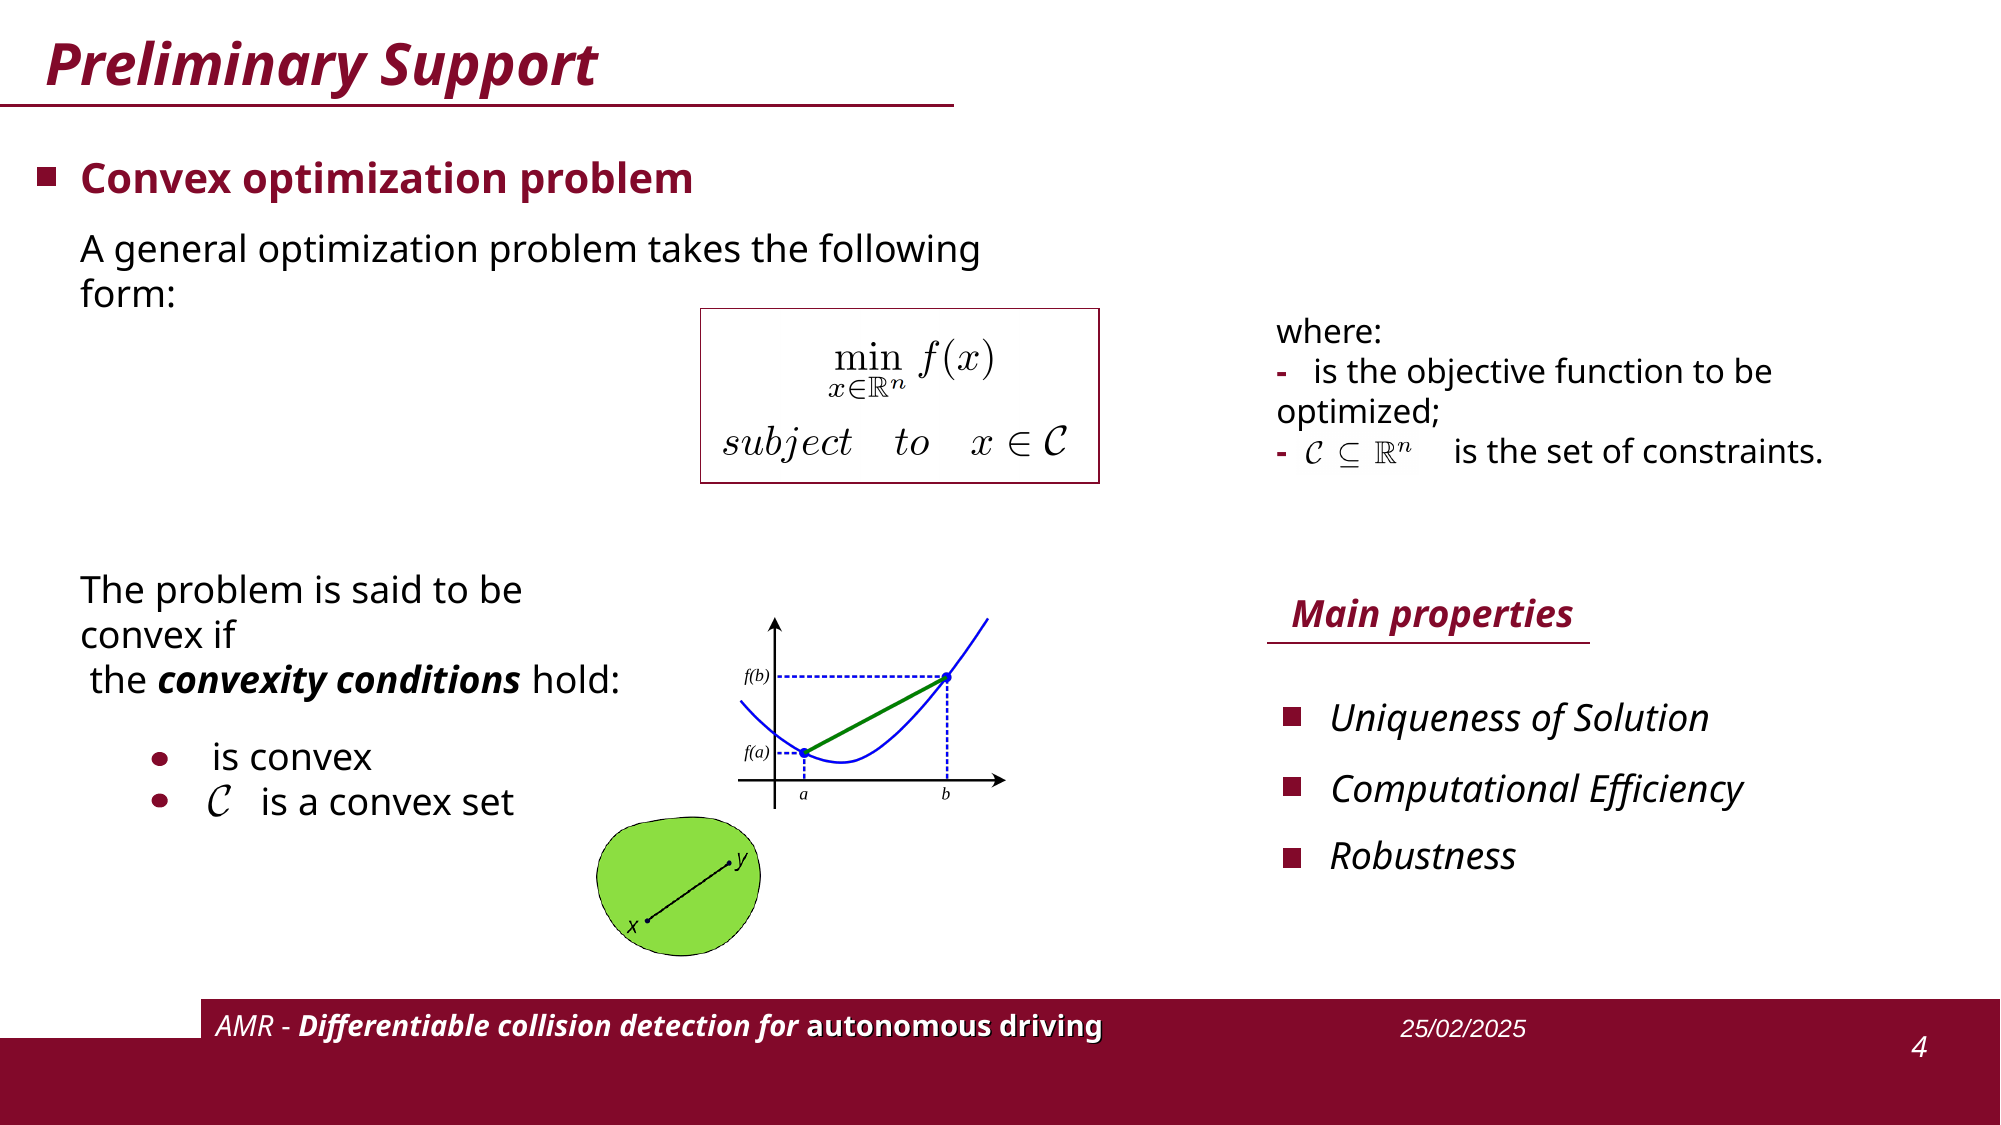

Preliminary Support
Convex optimization problem
A general optimization problem takes the following form:
where:
- is the objective function to be optimized;
- is the set of constraints.
The problem is said to be convex if
 the convexity conditions hold:
Main properties
Uniqueness of Solution
 is convex
 is a convex set
Computational Efficiency
Robustness
AMR - Differentiable collision detection for autonomous driving
25/02/2025